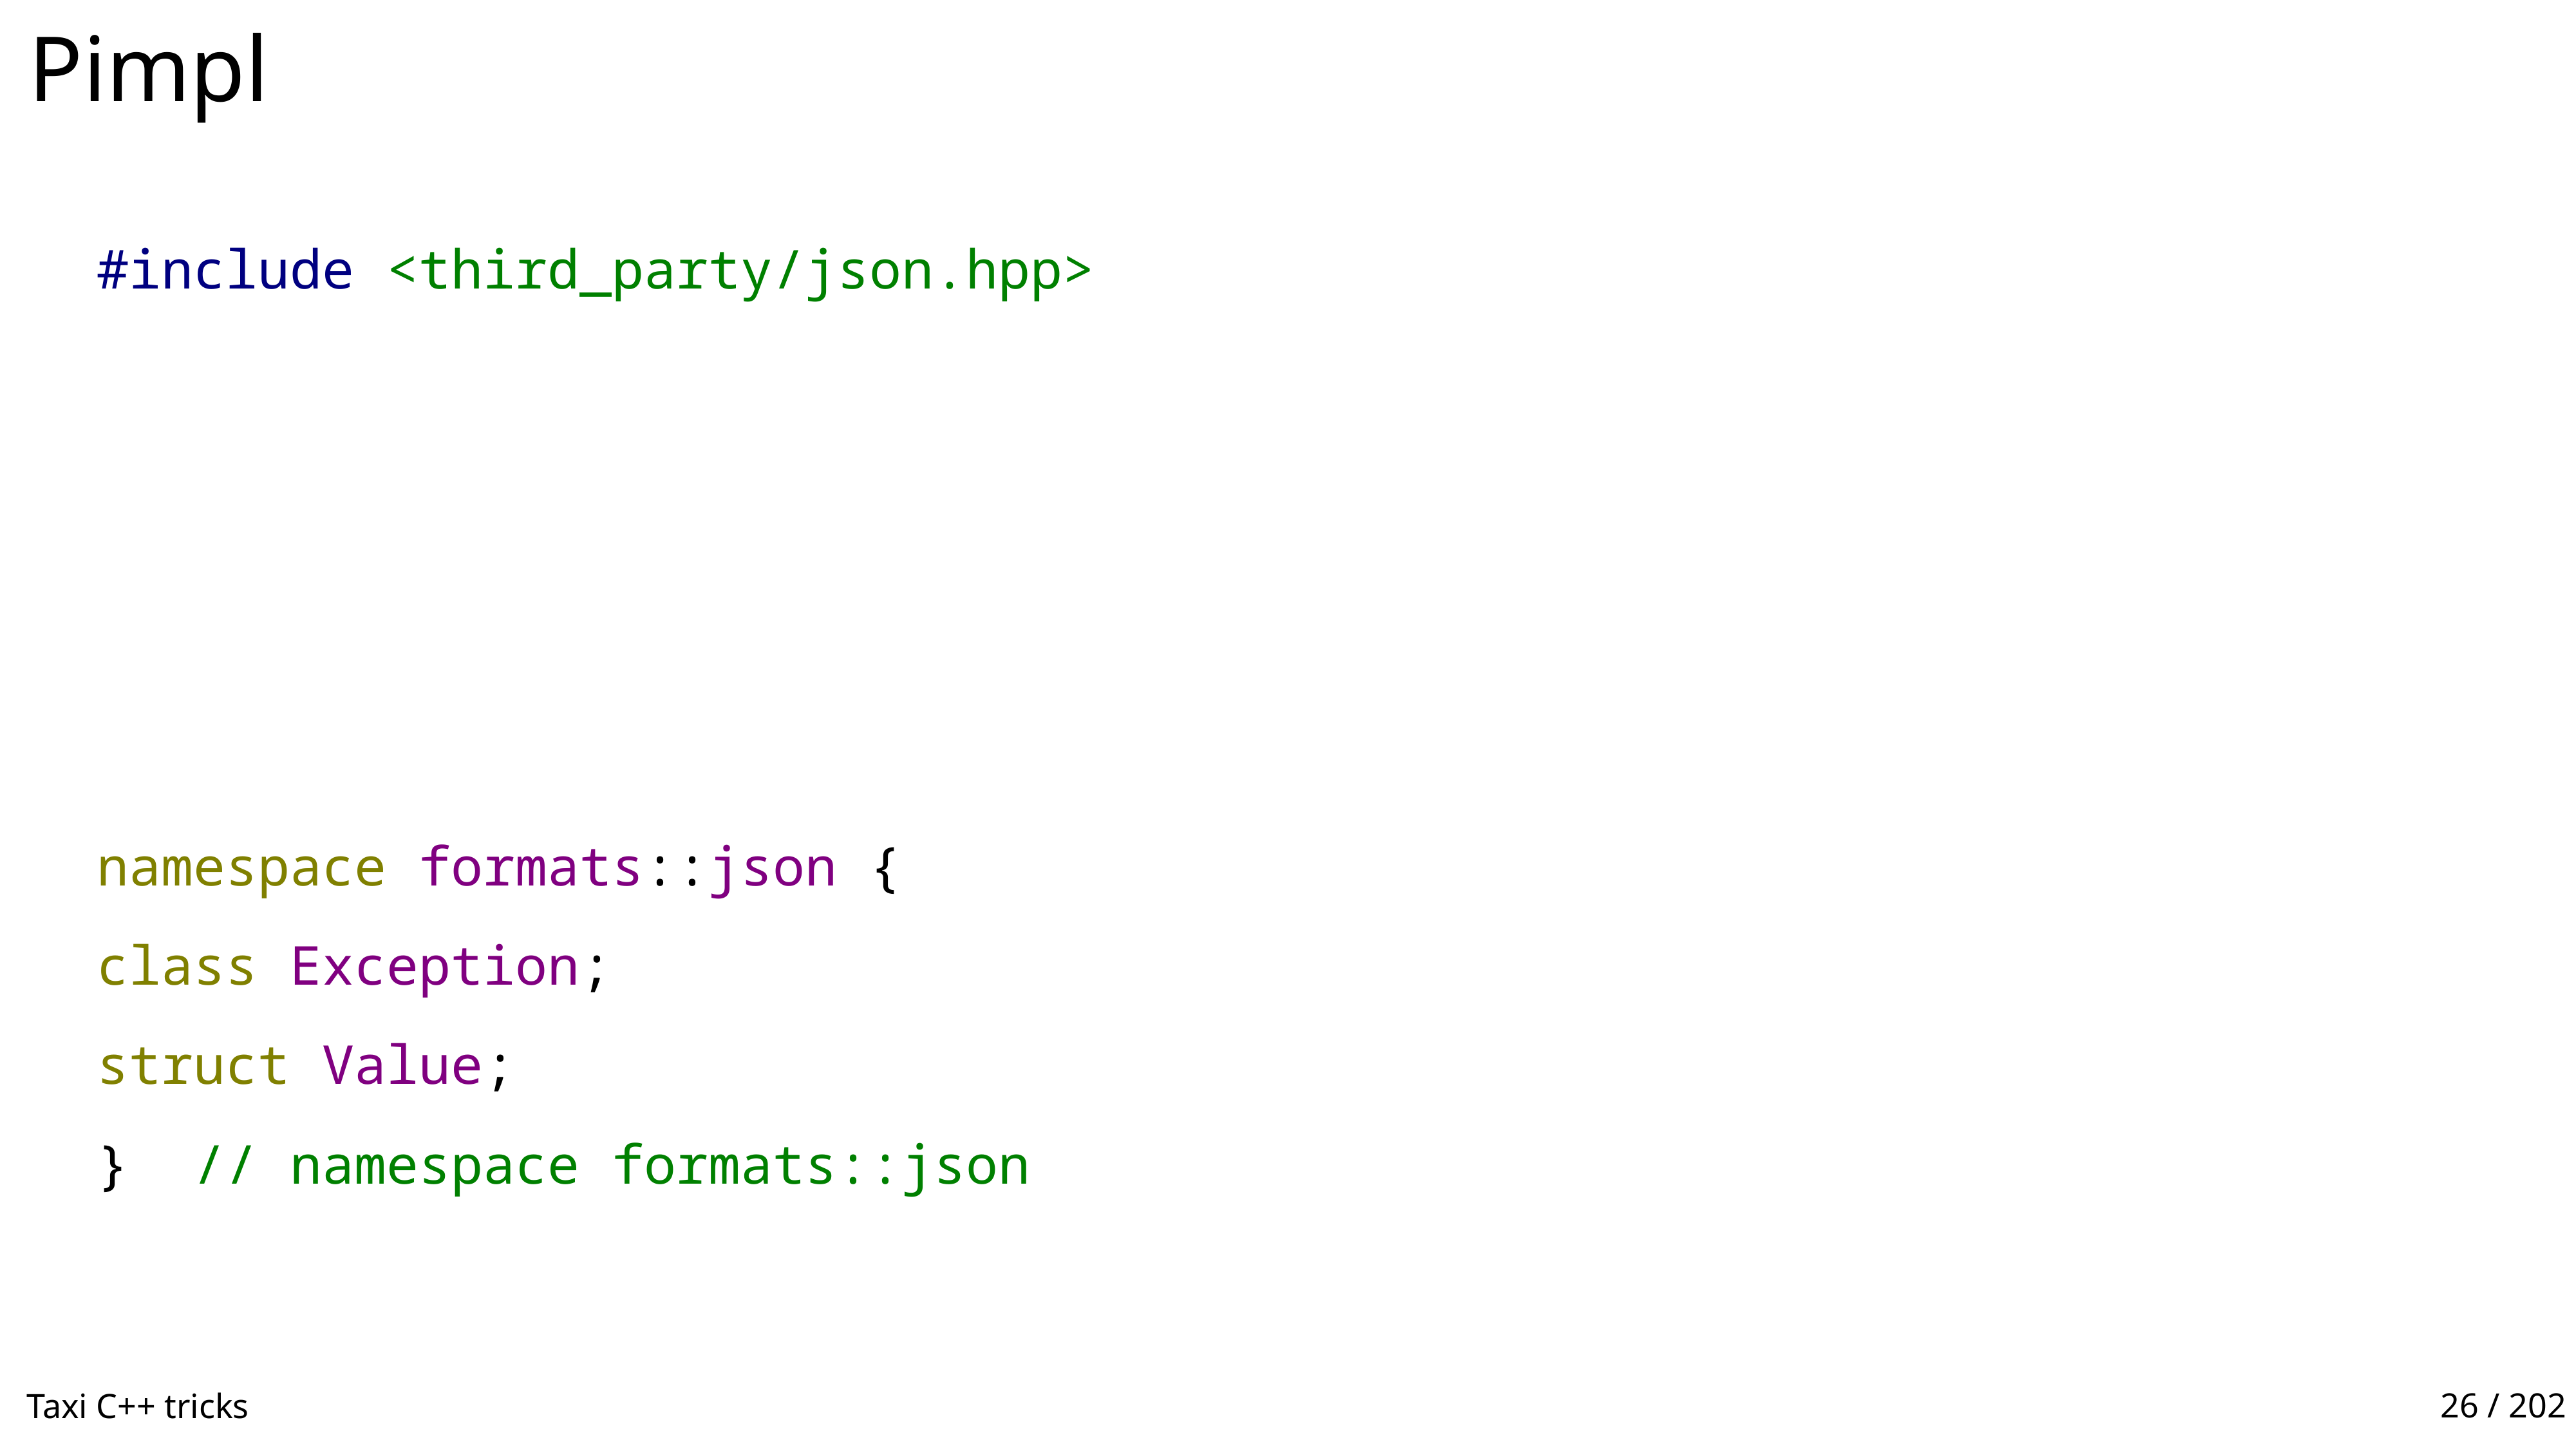

# Pimpl
#include <third_party/json.hpp>
namespace formats::json {
class Exception;
struct Value;
} // namespace formats::json
Taxi C++ tricks